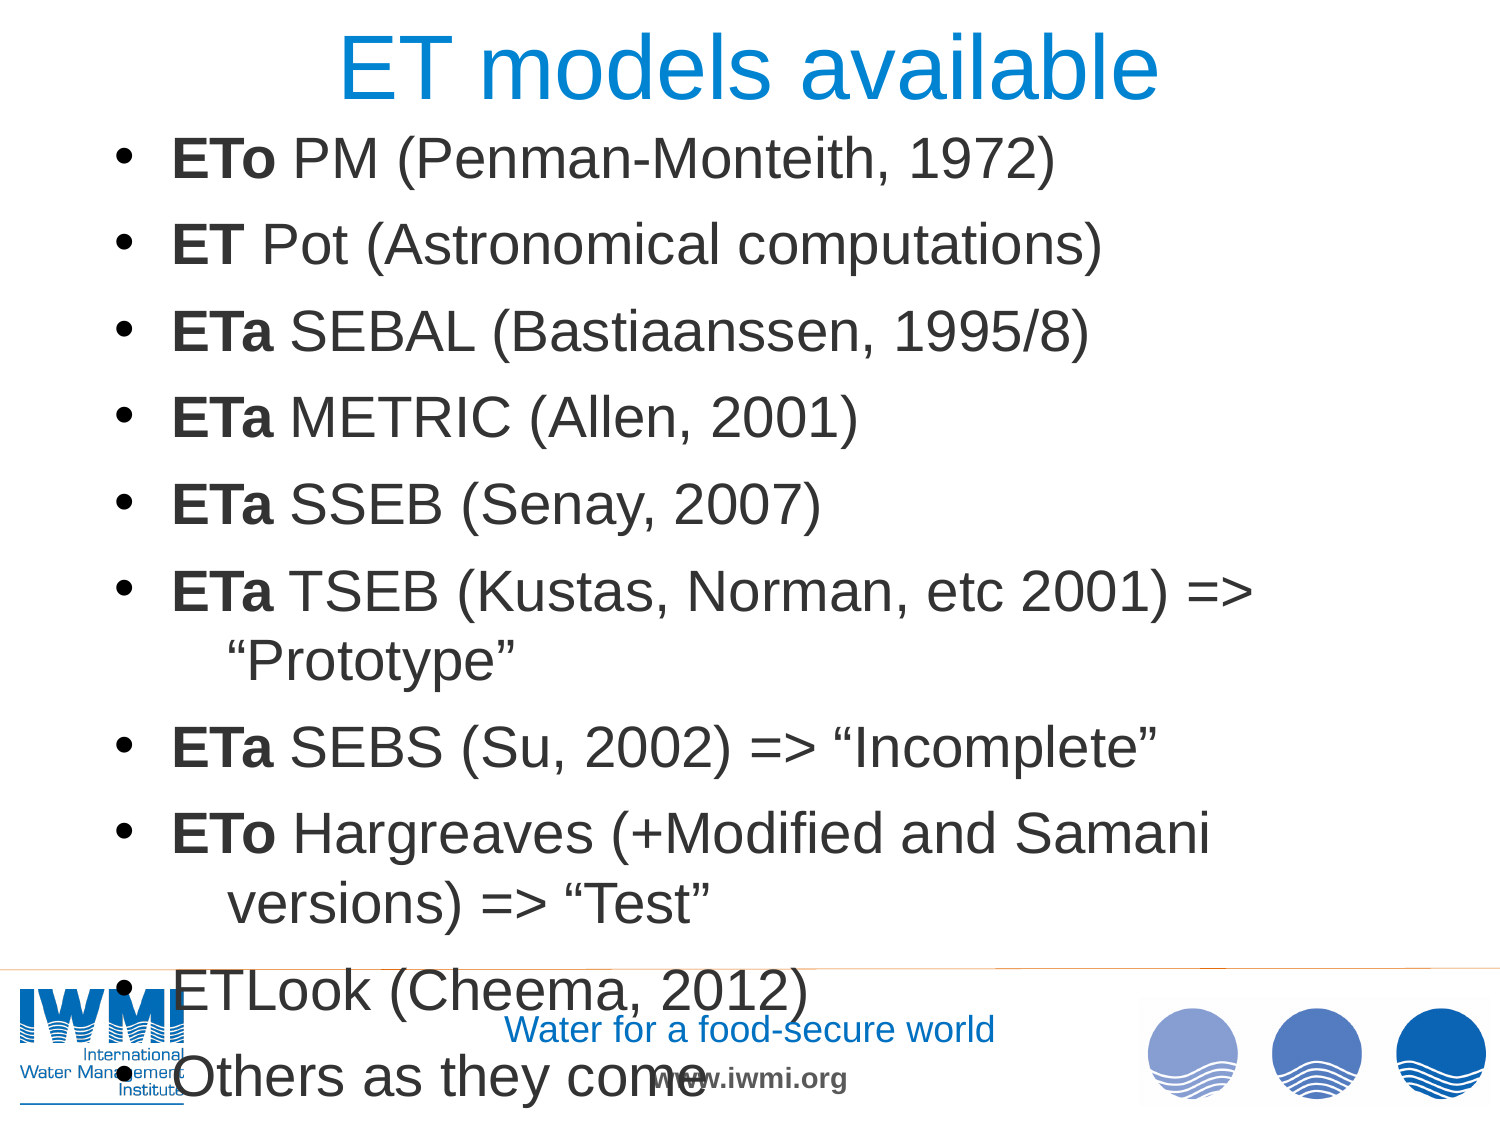

# ET models available
ETo PM (Penman-Monteith, 1972)
ET Pot (Astronomical computations)
ETa SEBAL (Bastiaanssen, 1995/8)
ETa METRIC (Allen, 2001)
ETa SSEB (Senay, 2007)
ETa TSEB (Kustas, Norman, etc 2001) => “Prototype”
ETa SEBS (Su, 2002) => “Incomplete”
ETo Hargreaves (+Modified and Samani versions) => “Test”
ETLook (Cheema, 2012)
Others as they come